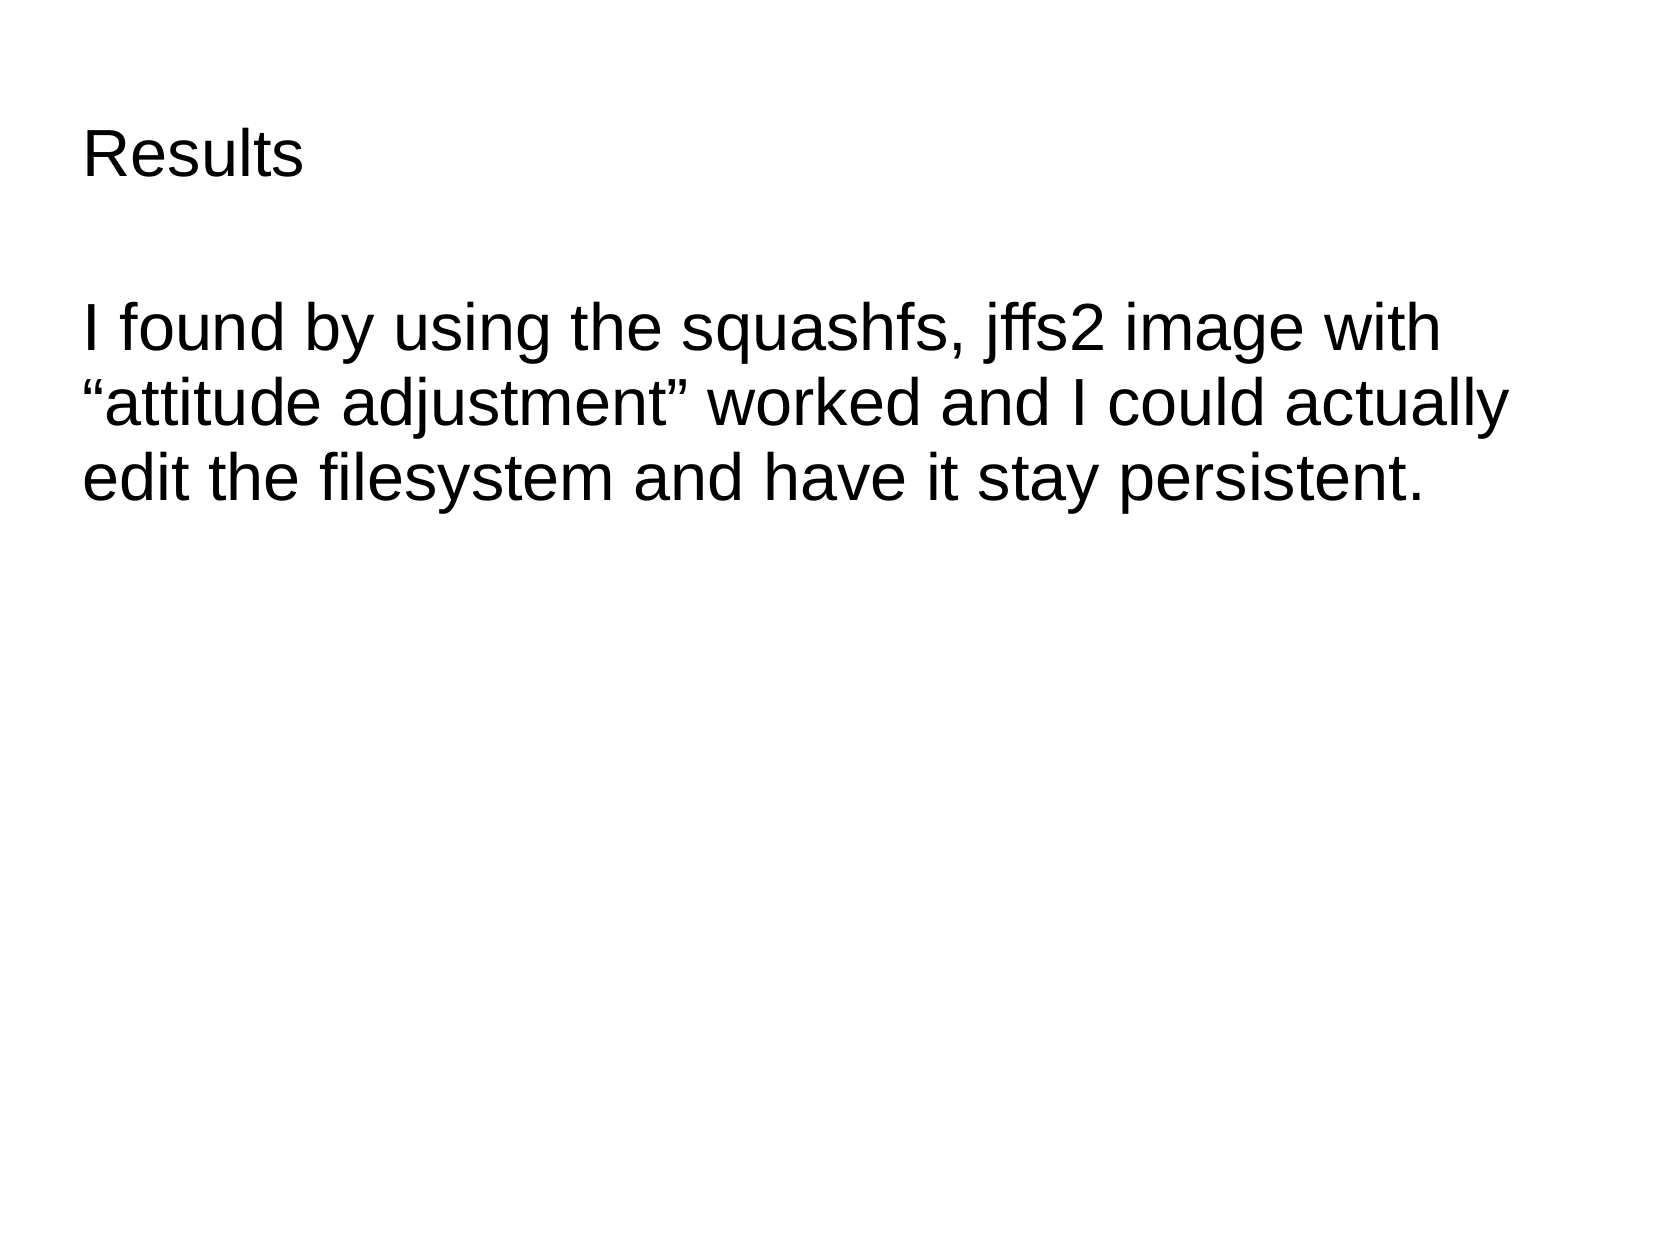

# Results
I found by using the squashfs, jffs2 image with “attitude adjustment” worked and I could actually edit the filesystem and have it stay persistent.